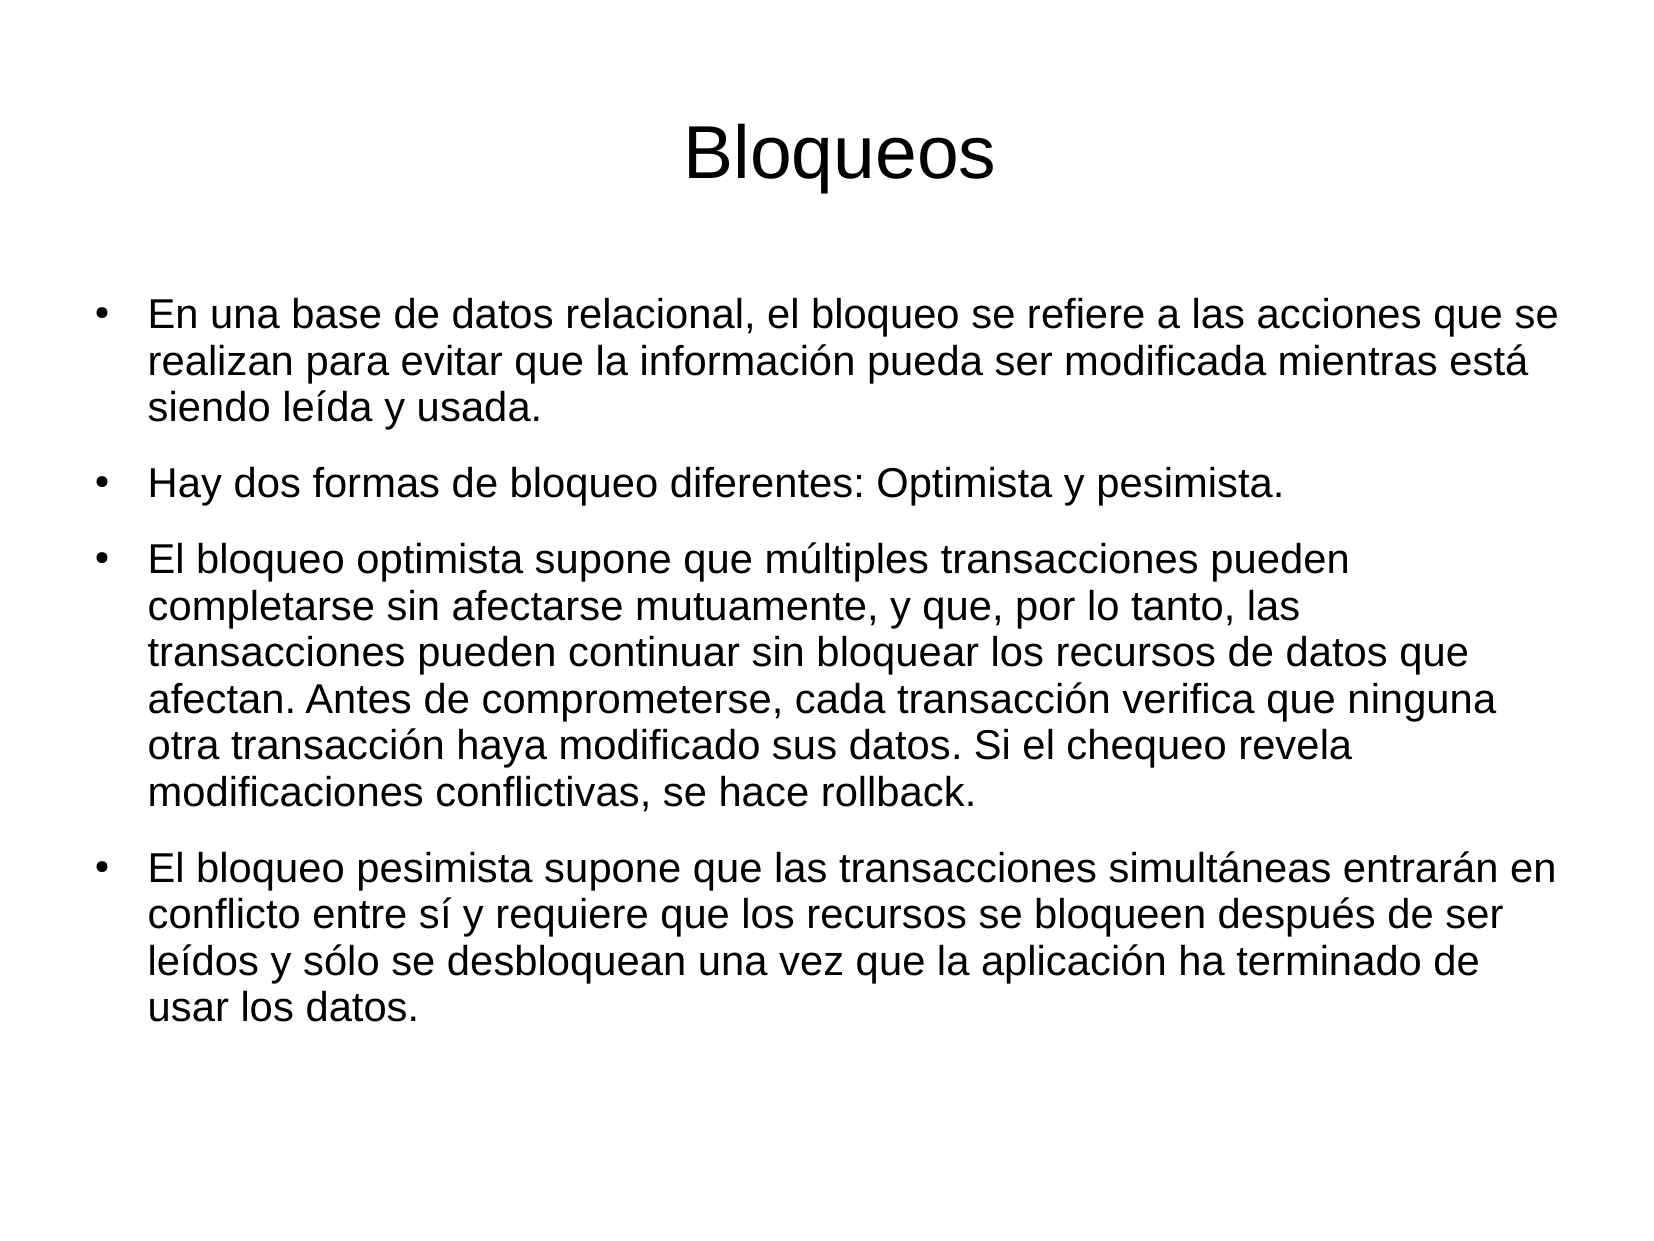

# Bloqueos
En una base de datos relacional, el bloqueo se refiere a las acciones que se realizan para evitar que la información pueda ser modificada mientras está siendo leída y usada.
Hay dos formas de bloqueo diferentes: Optimista y pesimista.
El bloqueo optimista supone que múltiples transacciones pueden completarse sin afectarse mutuamente, y que, por lo tanto, las transacciones pueden continuar sin bloquear los recursos de datos que afectan. Antes de comprometerse, cada transacción verifica que ninguna otra transacción haya modificado sus datos. Si el chequeo revela modificaciones conflictivas, se hace rollback.
El bloqueo pesimista supone que las transacciones simultáneas entrarán en conflicto entre sí y requiere que los recursos se bloqueen después de ser leídos y sólo se desbloquean una vez que la aplicación ha terminado de usar los datos.